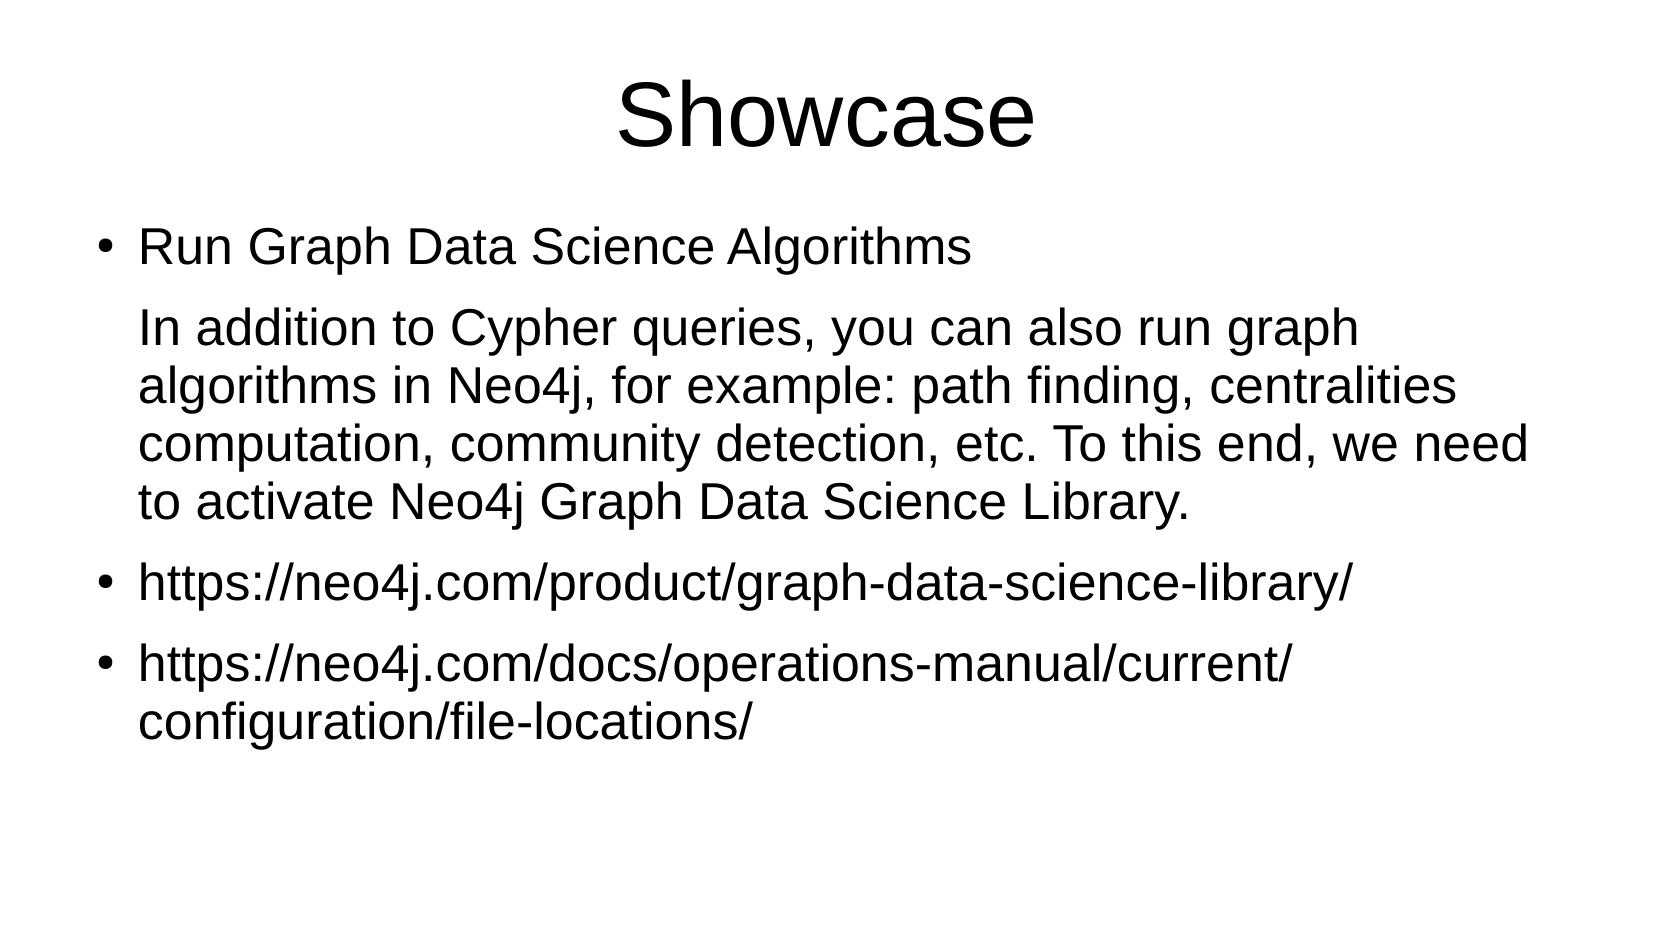

# Showcase
Run Graph Data Science Algorithms
In addition to Cypher queries, you can also run graph algorithms in Neo4j, for example: path finding, centralities computation, community detection, etc. To this end, we need to activate Neo4j Graph Data Science Library.
https://neo4j.com/product/graph-data-science-library/
https://neo4j.com/docs/operations-manual/current/configuration/file-locations/